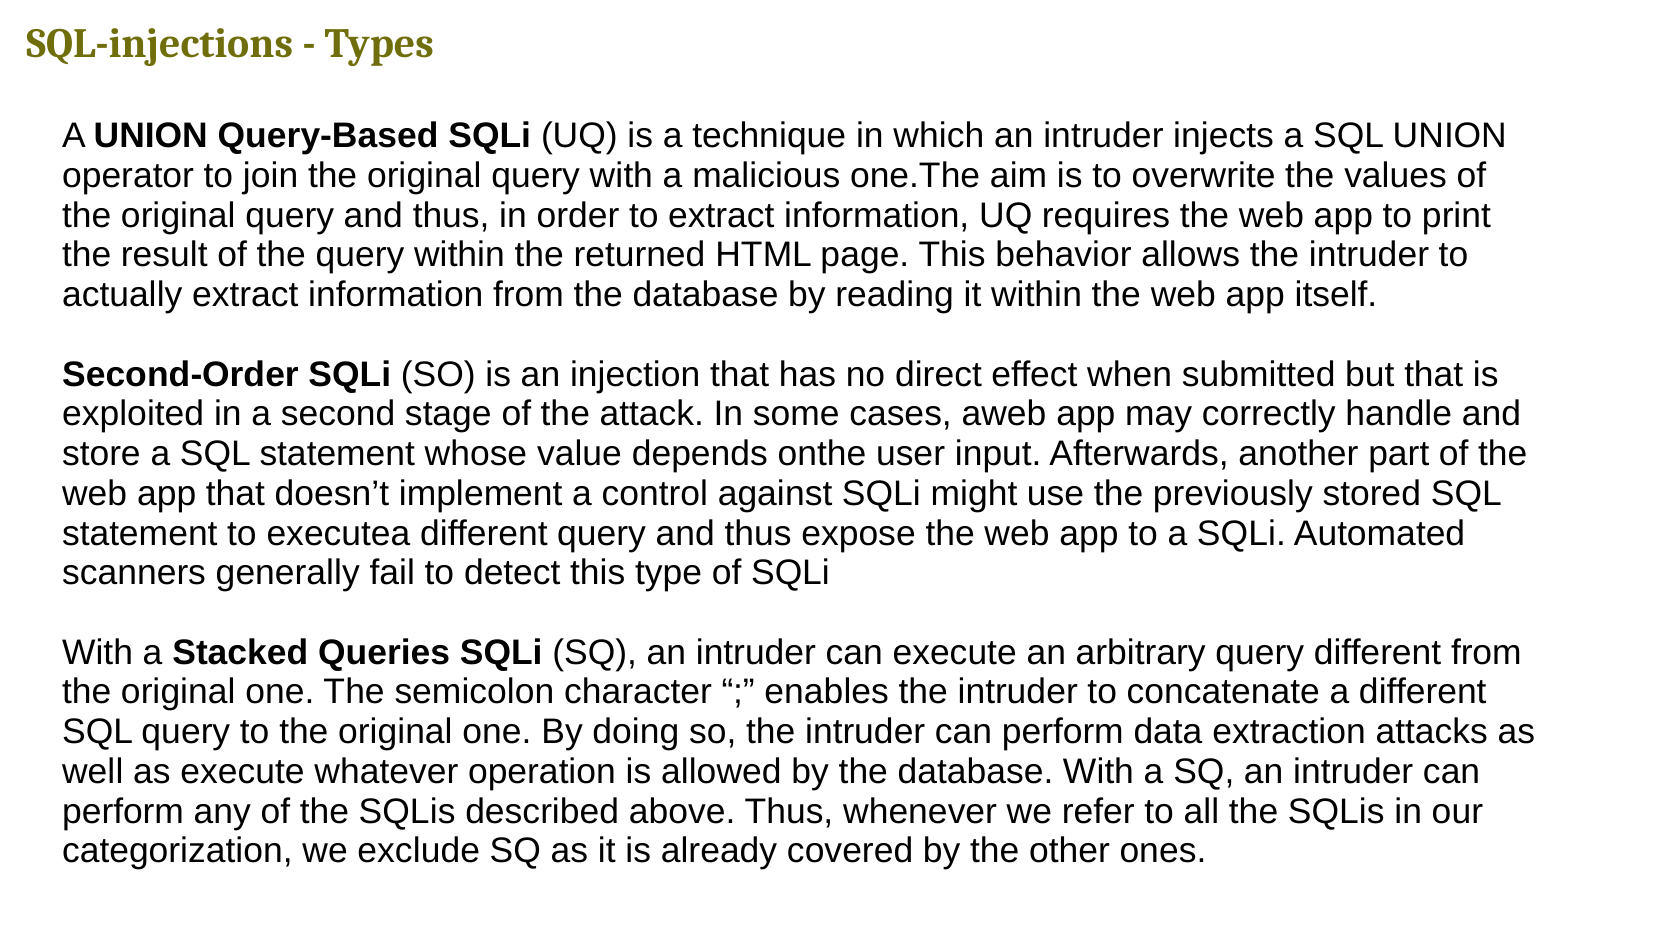

SQL-injections - Types
A UNION Query-Based SQLi (UQ) is a technique in which an intruder injects a SQL UNION operator to join the original query with a malicious one.The aim is to overwrite the values of the original query and thus, in order to extract information, UQ requires the web app to print the result of the query within the returned HTML page. This behavior allows the intruder to actually extract information from the database by reading it within the web app itself.
Second-Order SQLi (SO) is an injection that has no direct effect when submitted but that is exploited in a second stage of the attack. In some cases, aweb app may correctly handle and store a SQL statement whose value depends onthe user input. Afterwards, another part of the web app that doesn’t implement a control against SQLi might use the previously stored SQL statement to executea different query and thus expose the web app to a SQLi. Automated scanners generally fail to detect this type of SQLi
With a Stacked Queries SQLi (SQ), an intruder can execute an arbitrary query different from the original one. The semicolon character “;” enables the intruder to concatenate a different SQL query to the original one. By doing so, the intruder can perform data extraction attacks as well as execute whatever operation is allowed by the database. With a SQ, an intruder can perform any of the SQLis described above. Thus, whenever we refer to all the SQLis in our categorization, we exclude SQ as it is already covered by the other ones.